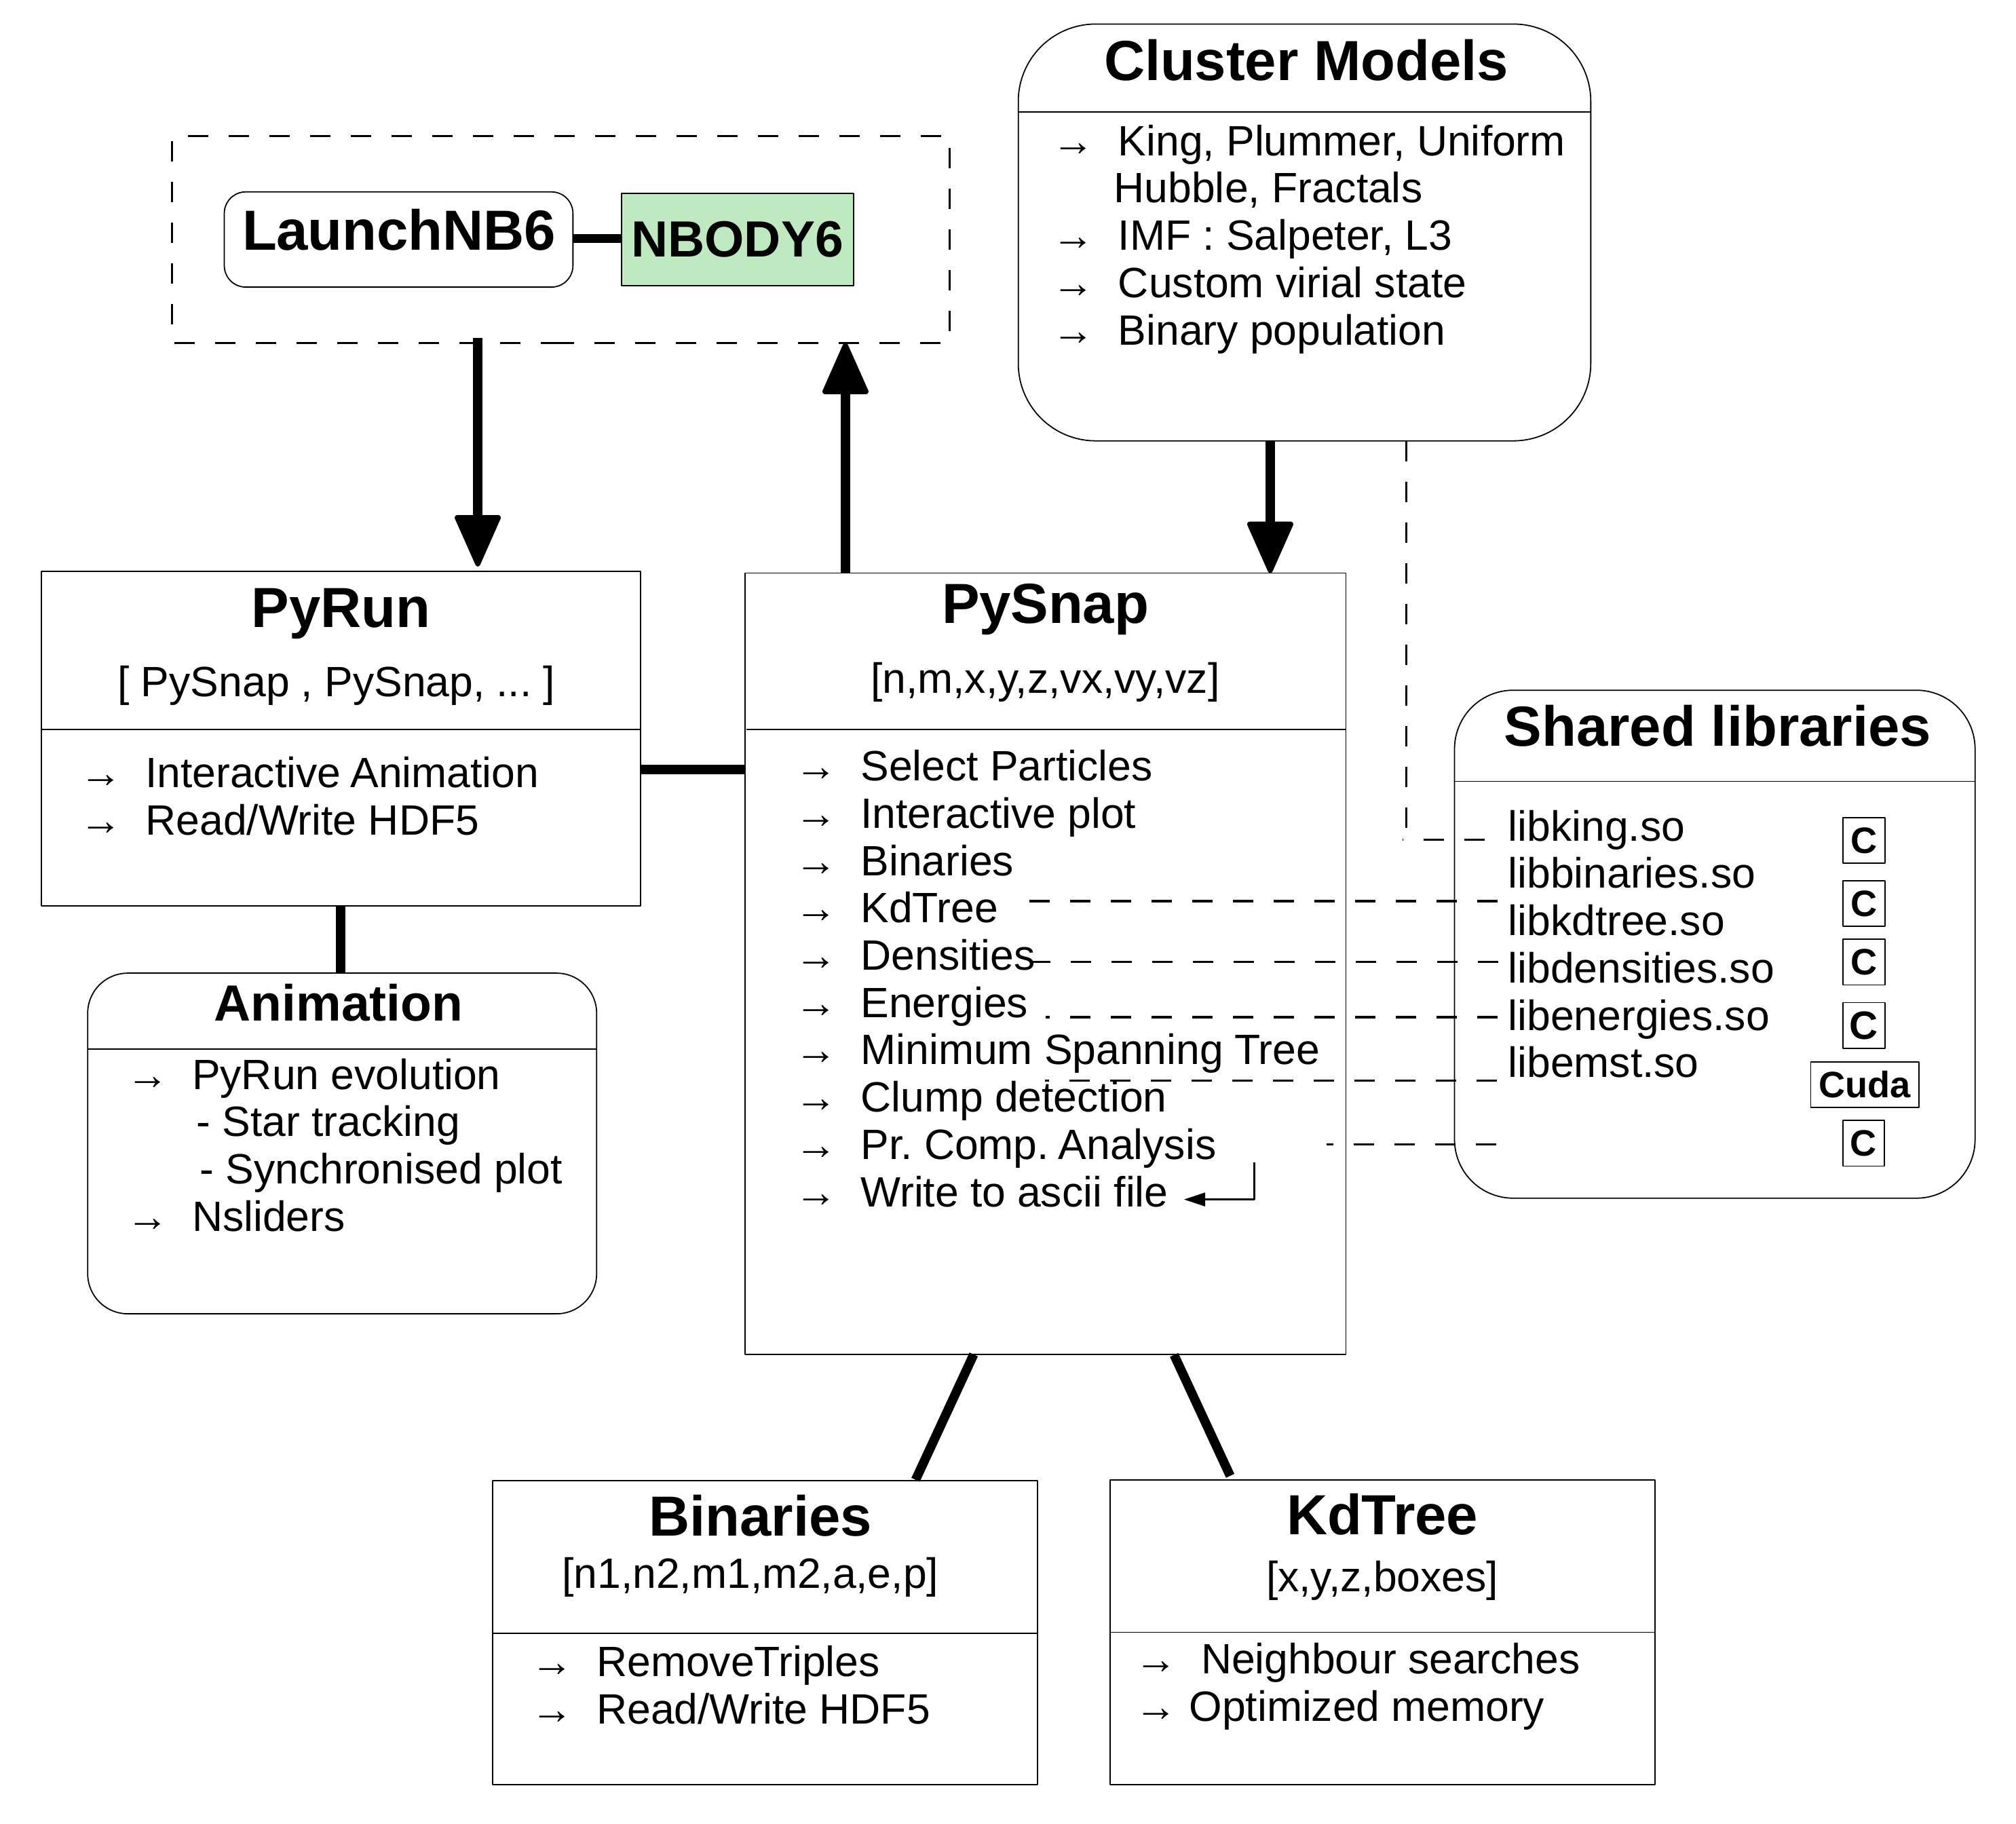

Cluster Models
→ King, Plummer, Uniform
	 Hubble, Fractals
→ IMF : Salpeter, L3
→ Custom virial state
→ Binary population
NBODY6
LaunchNB6
PySnap
PyRun
[n,m,x,y,z,vx,vy,vz]
[ PySnap , PySnap, ... ]
Shared libraries
→ Select Particles
→ Interactive plot
→ Binaries
→ KdTree
→ Densities
→ Energies
→ Minimum Spanning Tree
→ Clump detection
→ Pr. Comp. Analysis
→ Write to ascii file
→ Interactive Animation
→ Read/Write HDF5
libking.so
libbinaries.so
libkdtree.so
libdensities.so
libenergies.so
libemst.so
C
C
C
Animation
C
→ PyRun evolution
 - Star tracking
	 - Synchronised plot
→ Nsliders
Cuda
C
KdTree
Binaries
[n1,n2,m1,m2,a,e,p]
[x,y,z,boxes]
→ Neighbour searches
→ Optimized memory
→ RemoveTriples
→ Read/Write HDF5